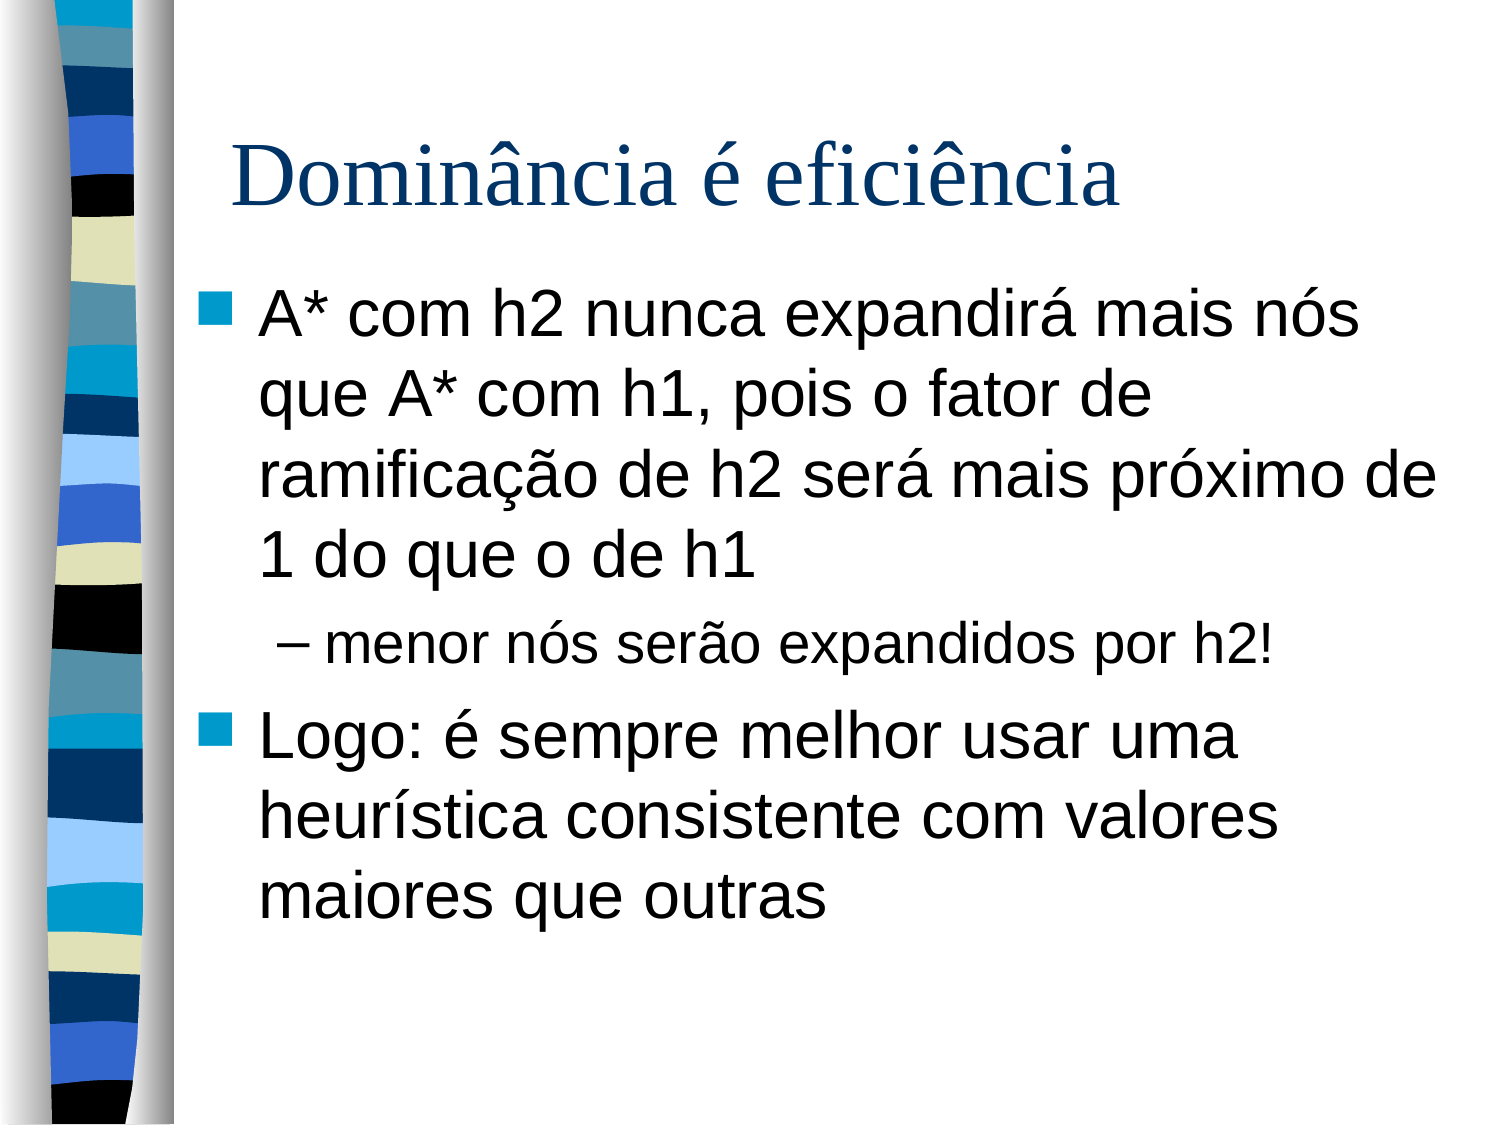

# Dominância é eficiência
A* com h2 nunca expandirá mais nós que A* com h1, pois o fator de ramificação de h2 será mais próximo de 1 do que o de h1
menor nós serão expandidos por h2!
Logo: é sempre melhor usar uma heurística consistente com valores maiores que outras